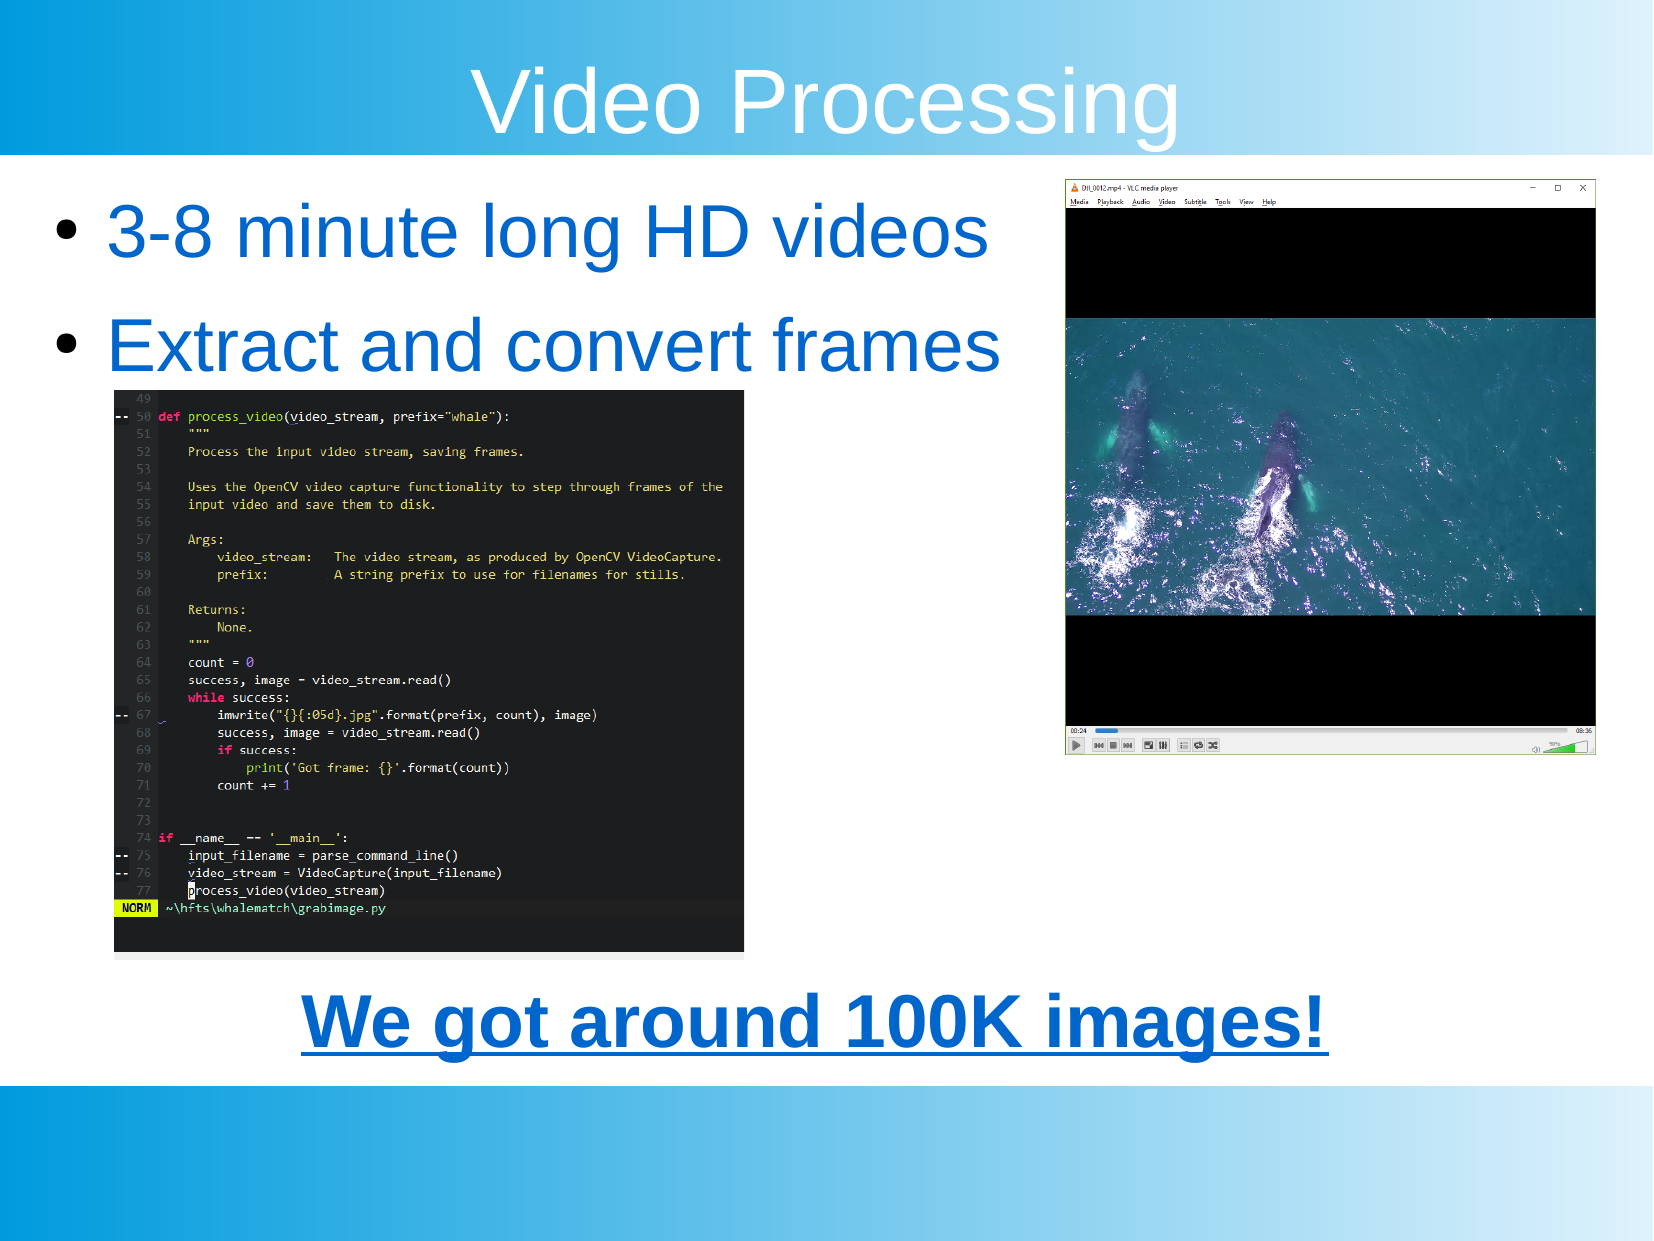

# Video Processing
3-8 minute long HD videos
Extract and convert frames
We got around 100K images!